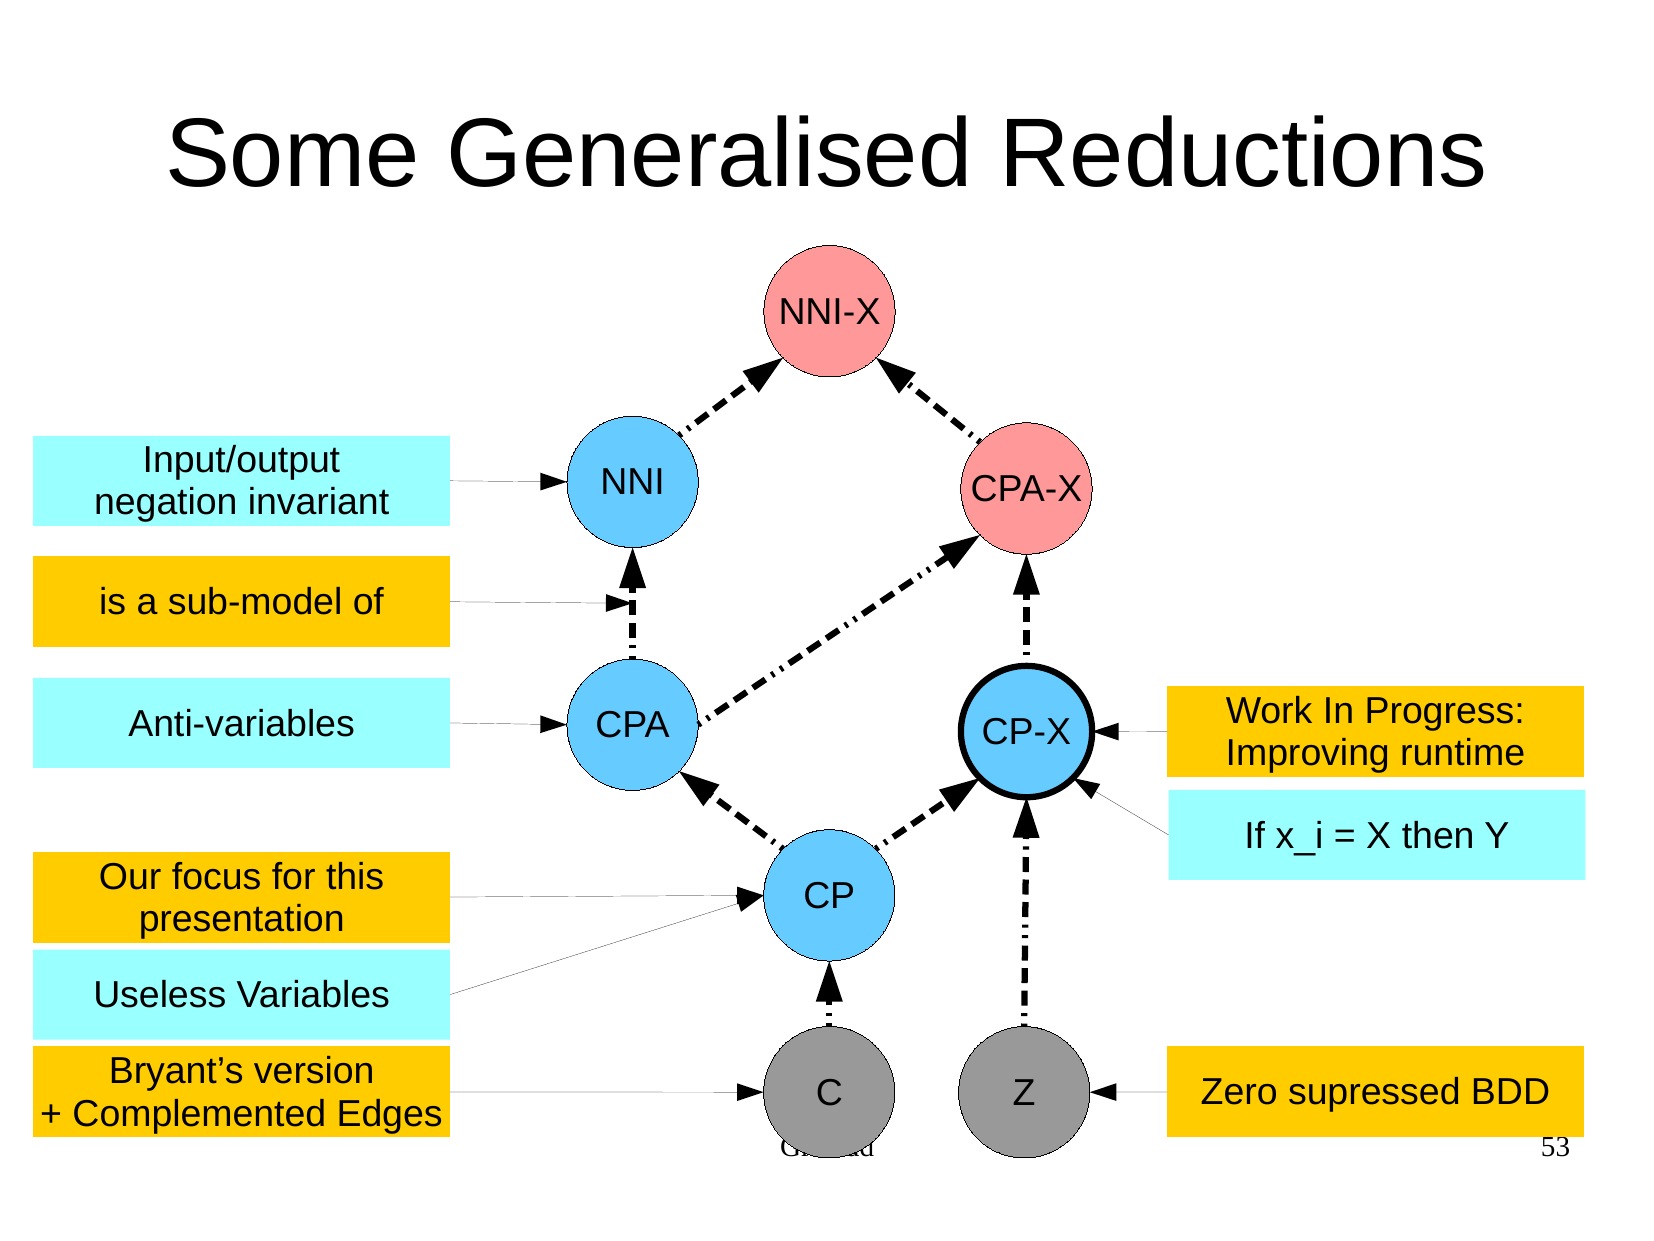

# Some Generalised Reductions
NNI-X
NNI
CPA-X
Input/output
negation invariant
is a sub-model of
CPA
CP-X
Anti-variables
Work In Progress:
Improving runtime
If x_i = X then Y
CP
Our focus for this
presentation
Useless Variables
C
Z
Bryant’s version
+ Complemented Edges
Zero supressed BDD
GroBdd
53